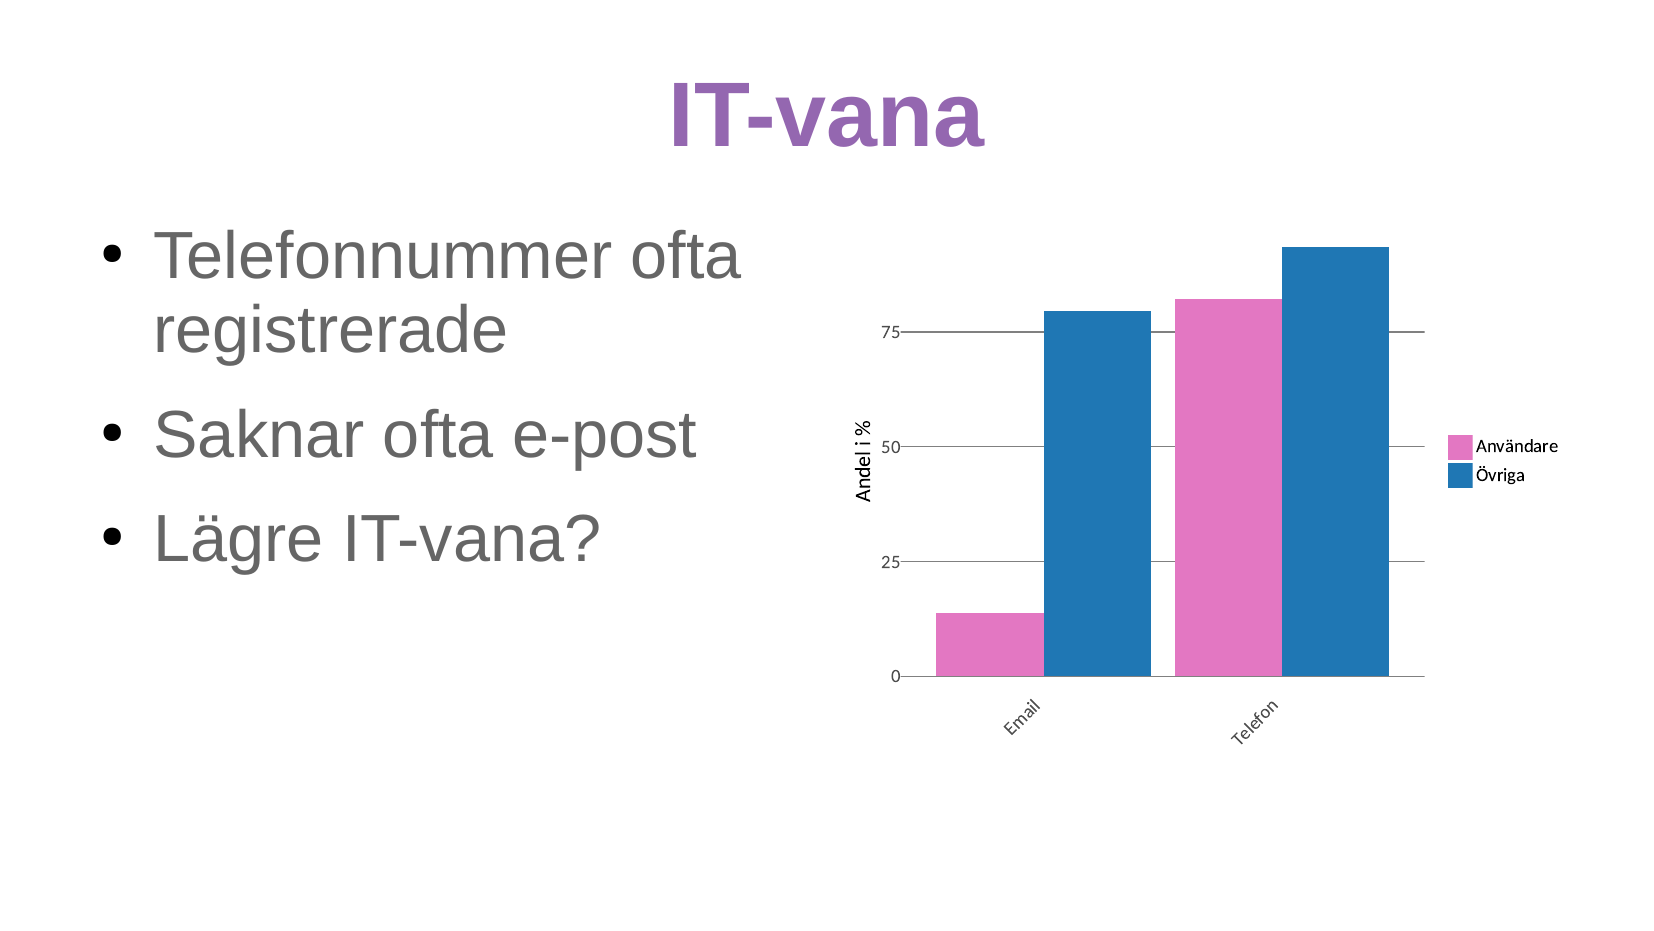

# IT-vana
Telefonnummer ofta registrerade
Saknar ofta e-post
Lägre IT-vana?